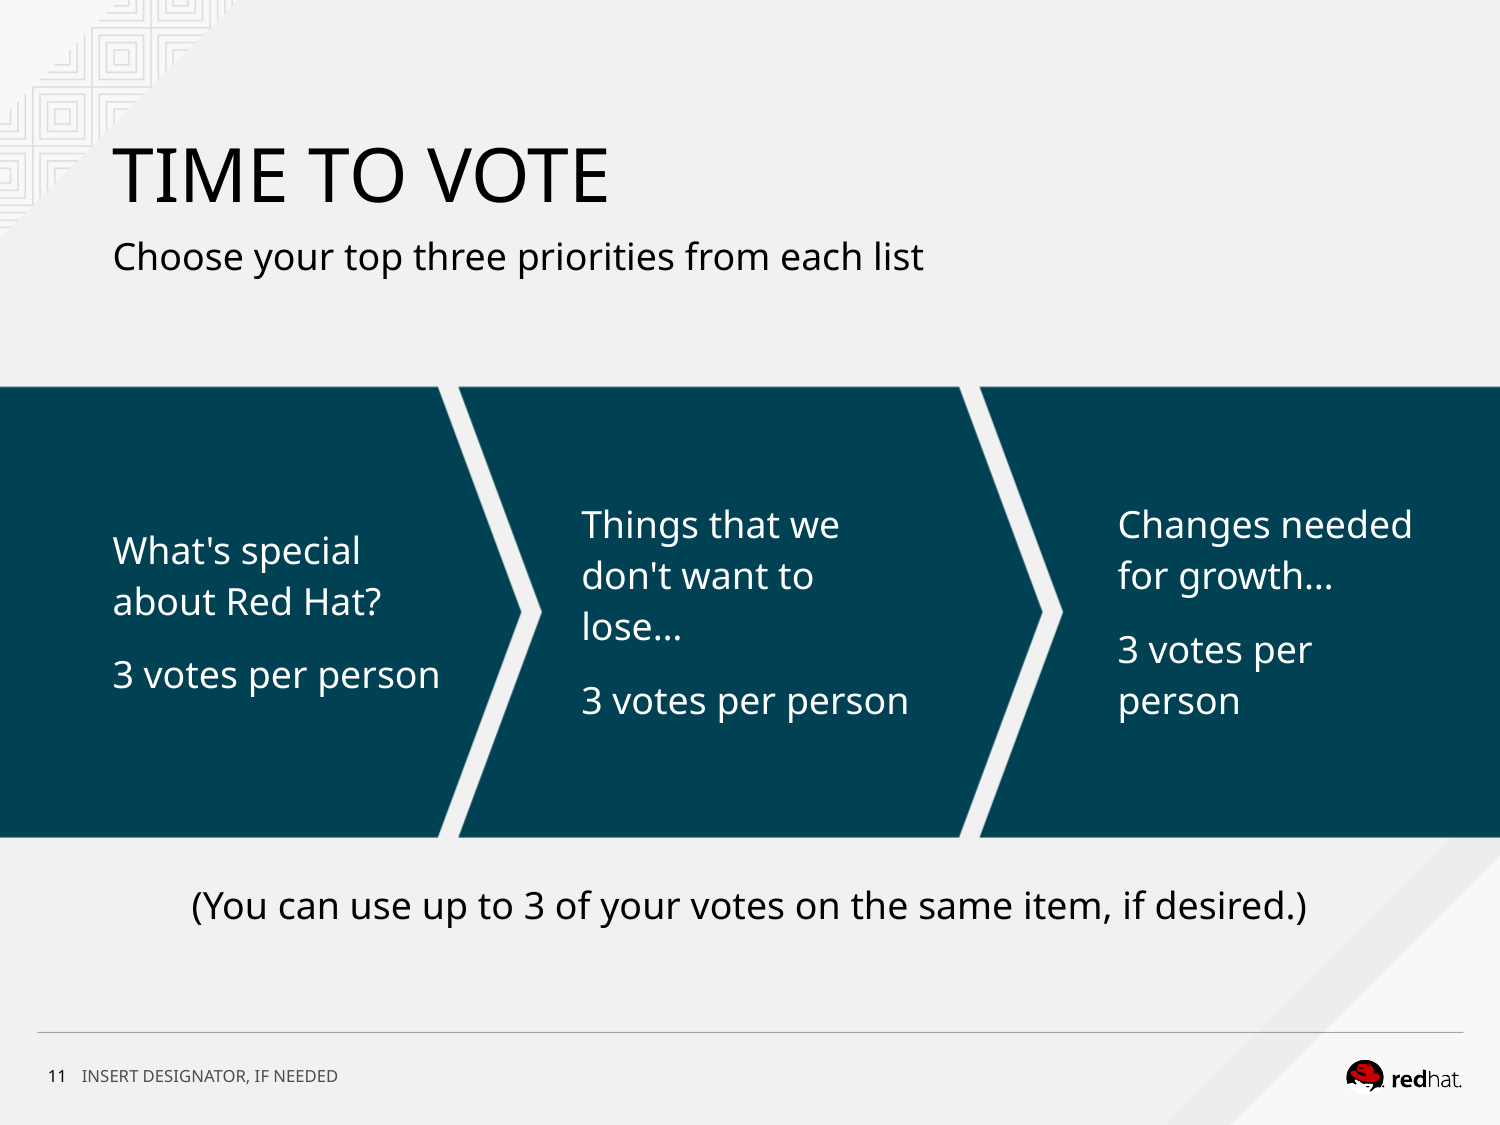

# TIME TO VOTE
Choose your top three priorities from each list
Changes needed for growth…
3 votes per person
Things that we don't want to lose…
3 votes per person
What's special about Red Hat?
3 votes per person
(You can use up to 3 of your votes on the same item, if desired.)
11
INSERT DESIGNATOR, IF NEEDED